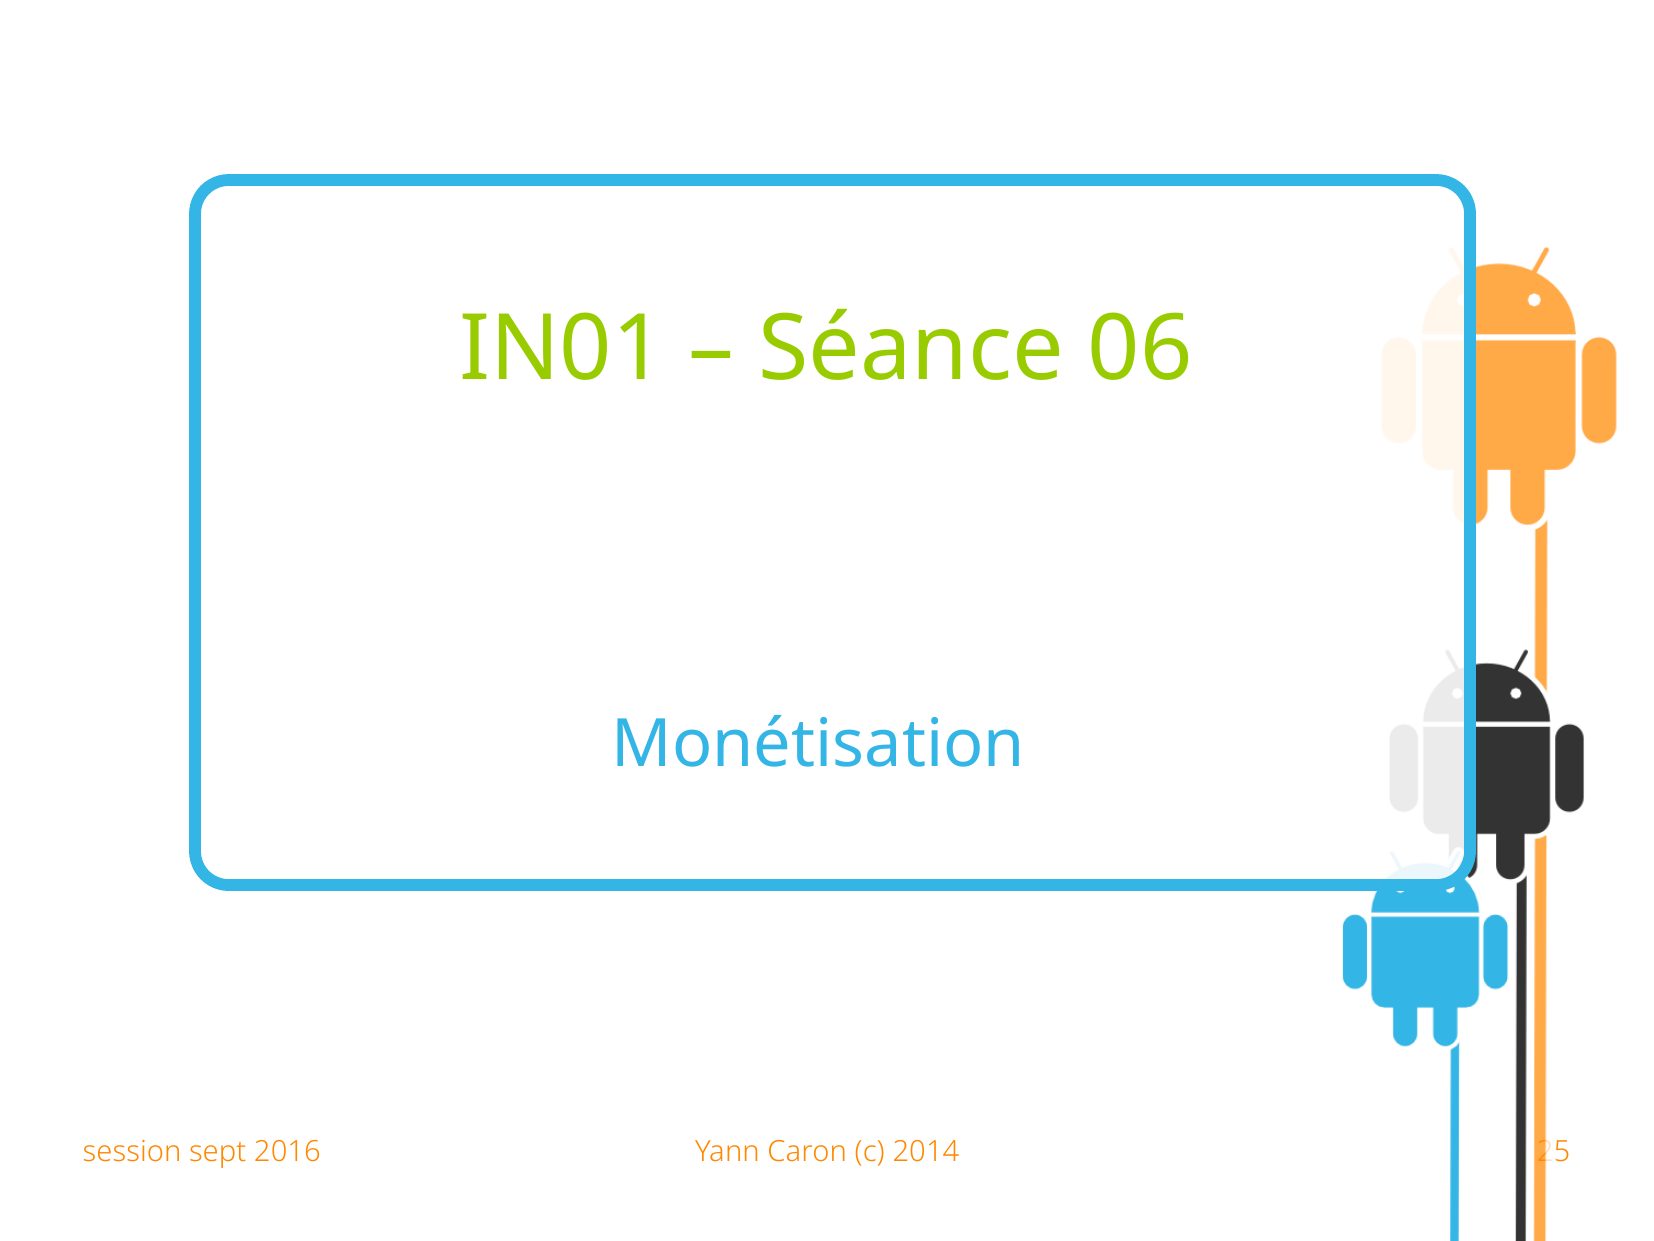

# IN01 – Séance 06
Monétisation
session sept 2016
Yann Caron (c) 2014
25